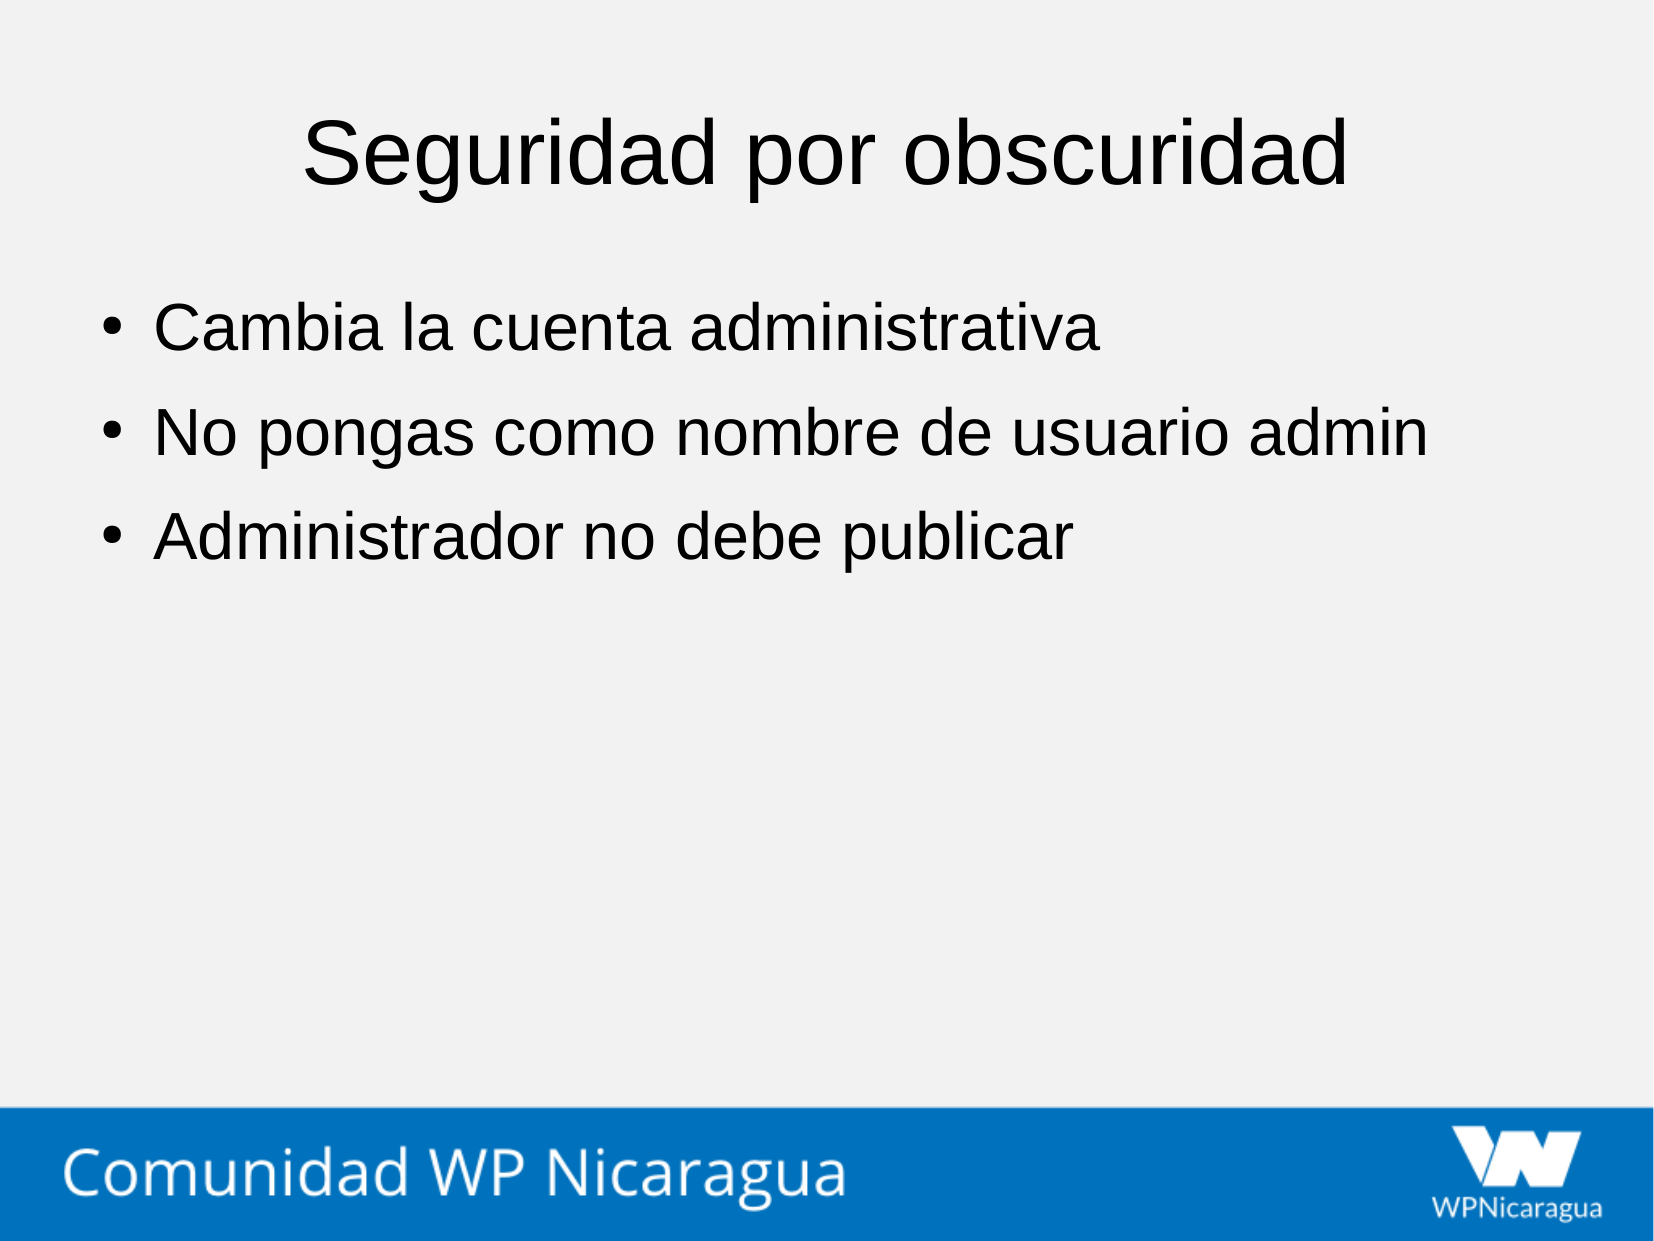

# Seguridad por obscuridad
Cambia la cuenta administrativa
No pongas como nombre de usuario admin
Administrador no debe publicar